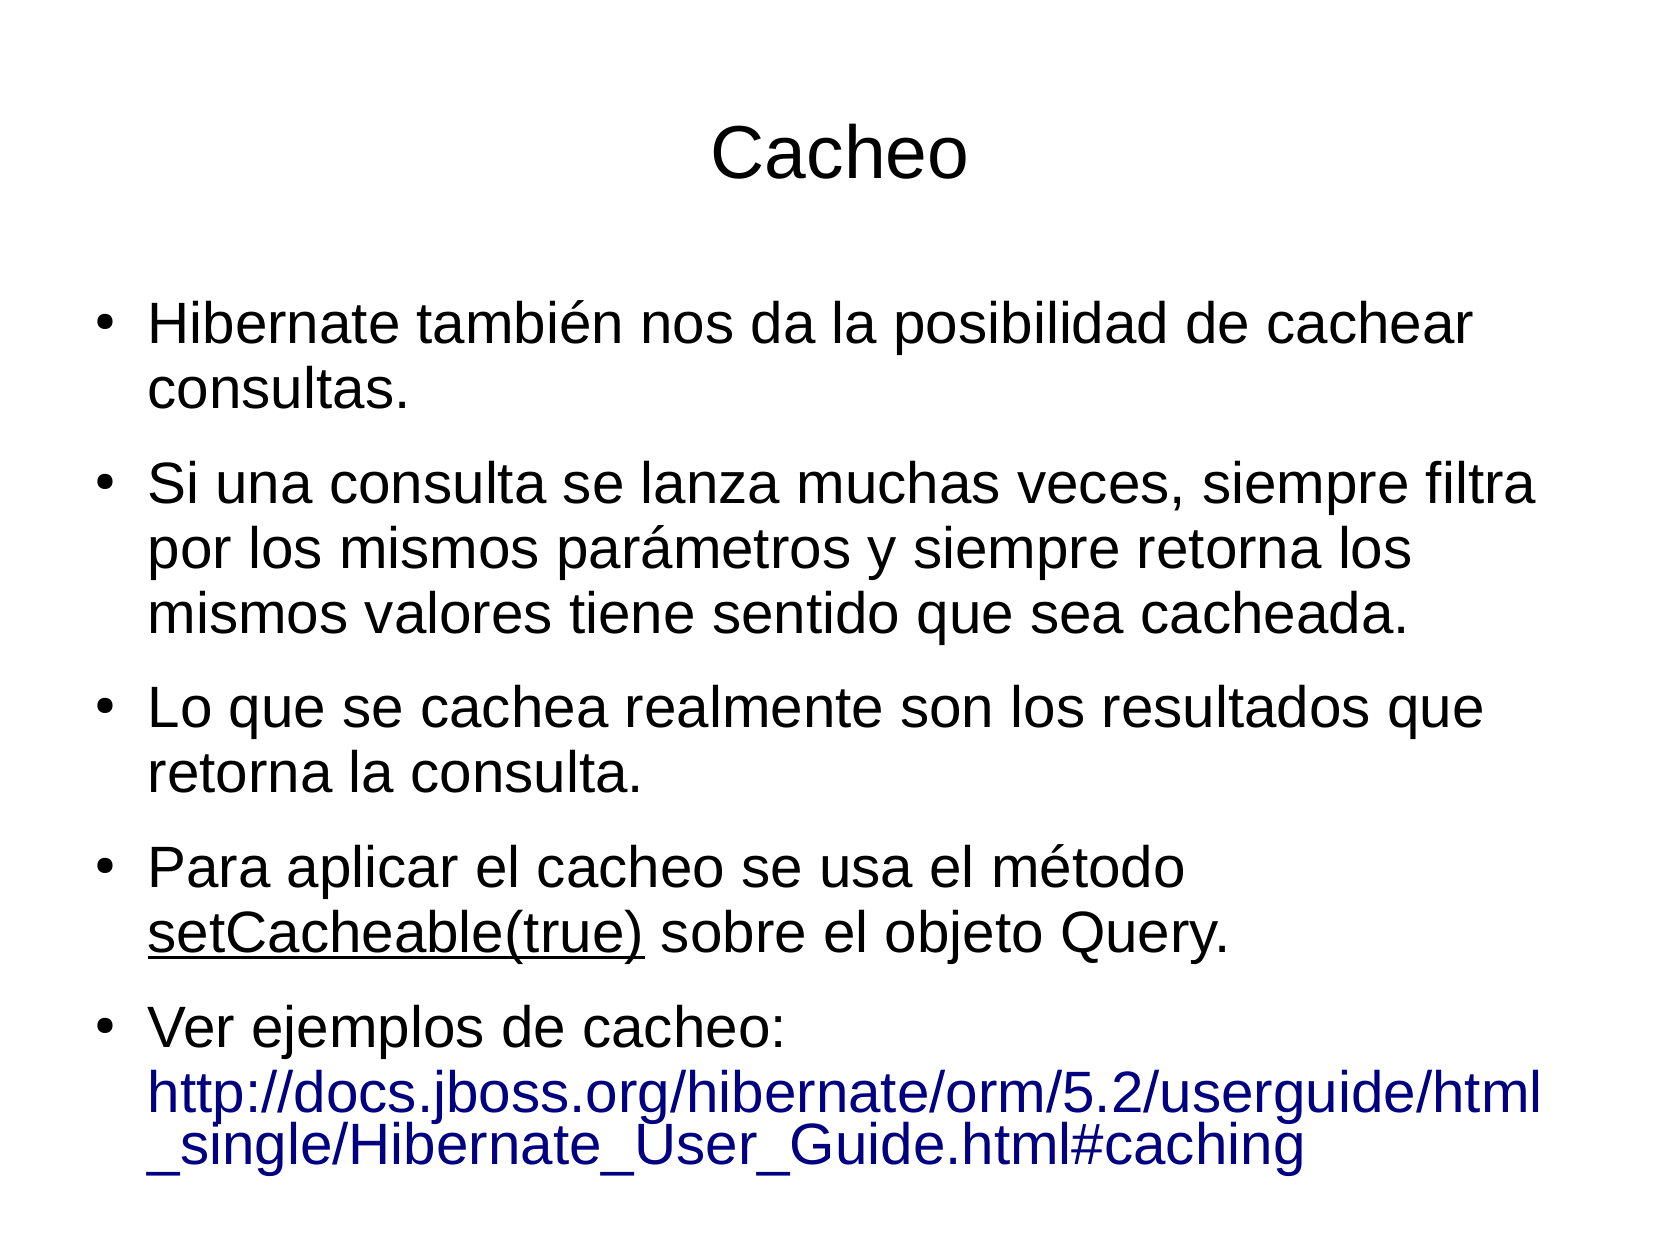

# Cacheo
Hibernate también nos da la posibilidad de cachear consultas.
Si una consulta se lanza muchas veces, siempre filtra por los mismos parámetros y siempre retorna los mismos valores tiene sentido que sea cacheada.
Lo que se cachea realmente son los resultados que retorna la consulta.
Para aplicar el cacheo se usa el método setCacheable(true) sobre el objeto Query.
Ver ejemplos de cacheo: http://docs.jboss.org/hibernate/orm/5.2/userguide/html_single/Hibernate_User_Guide.html#caching